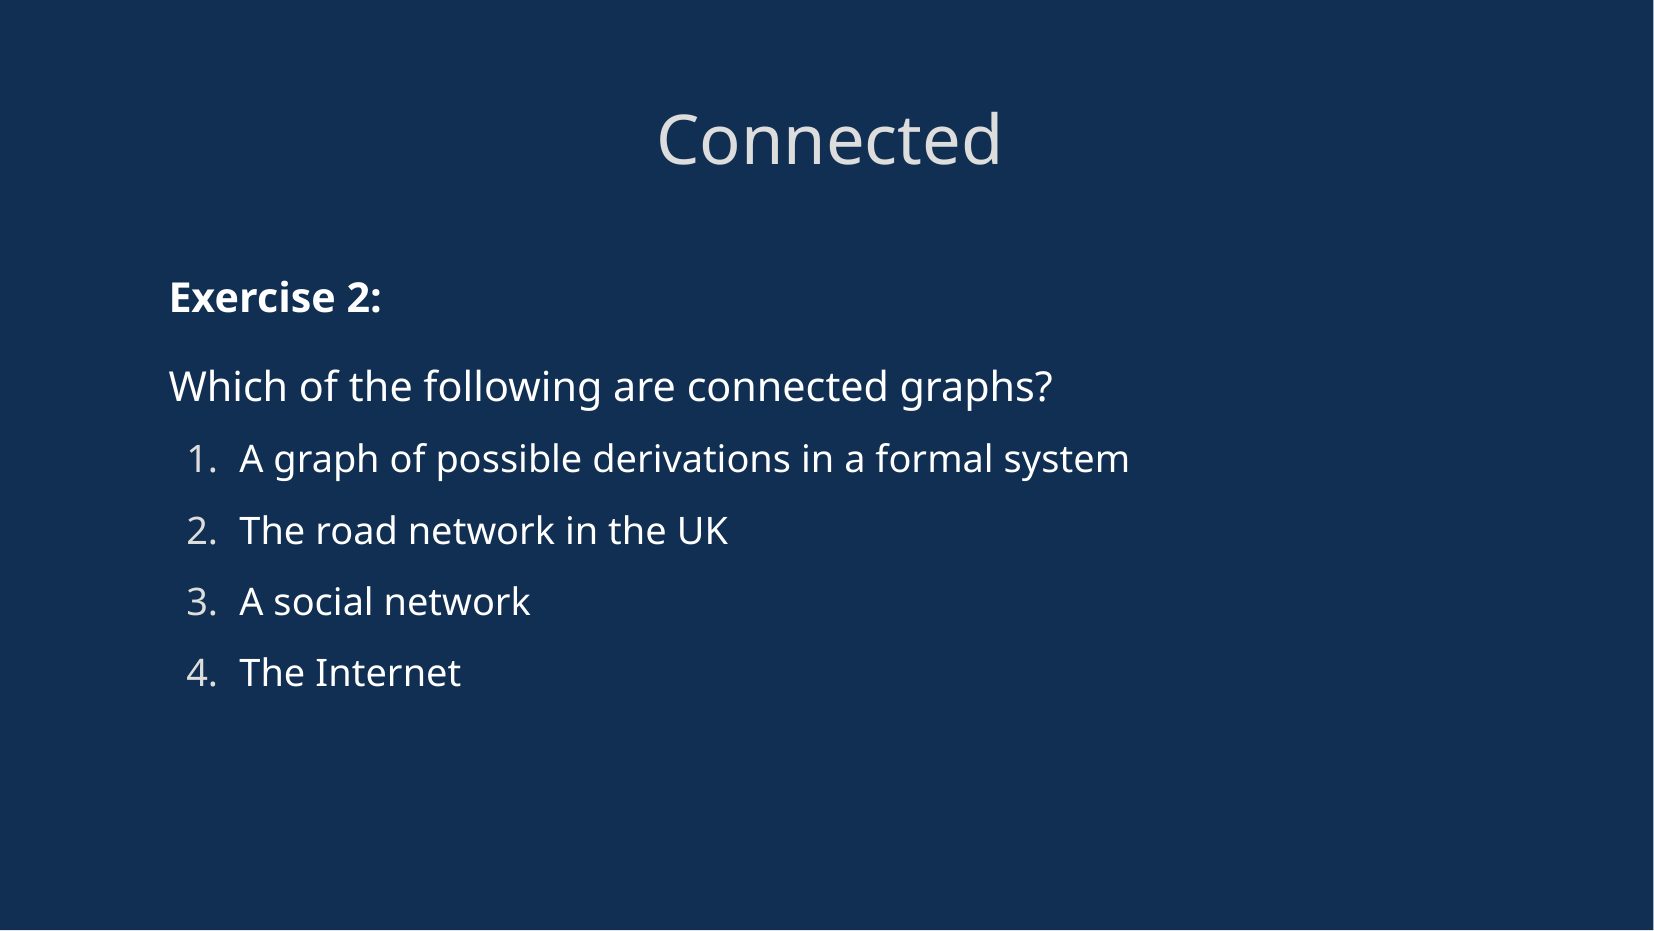

# Connected
Exercise 2:
Which of the following are connected graphs?
A graph of possible derivations in a formal system
The road network in the UK
A social network
The Internet